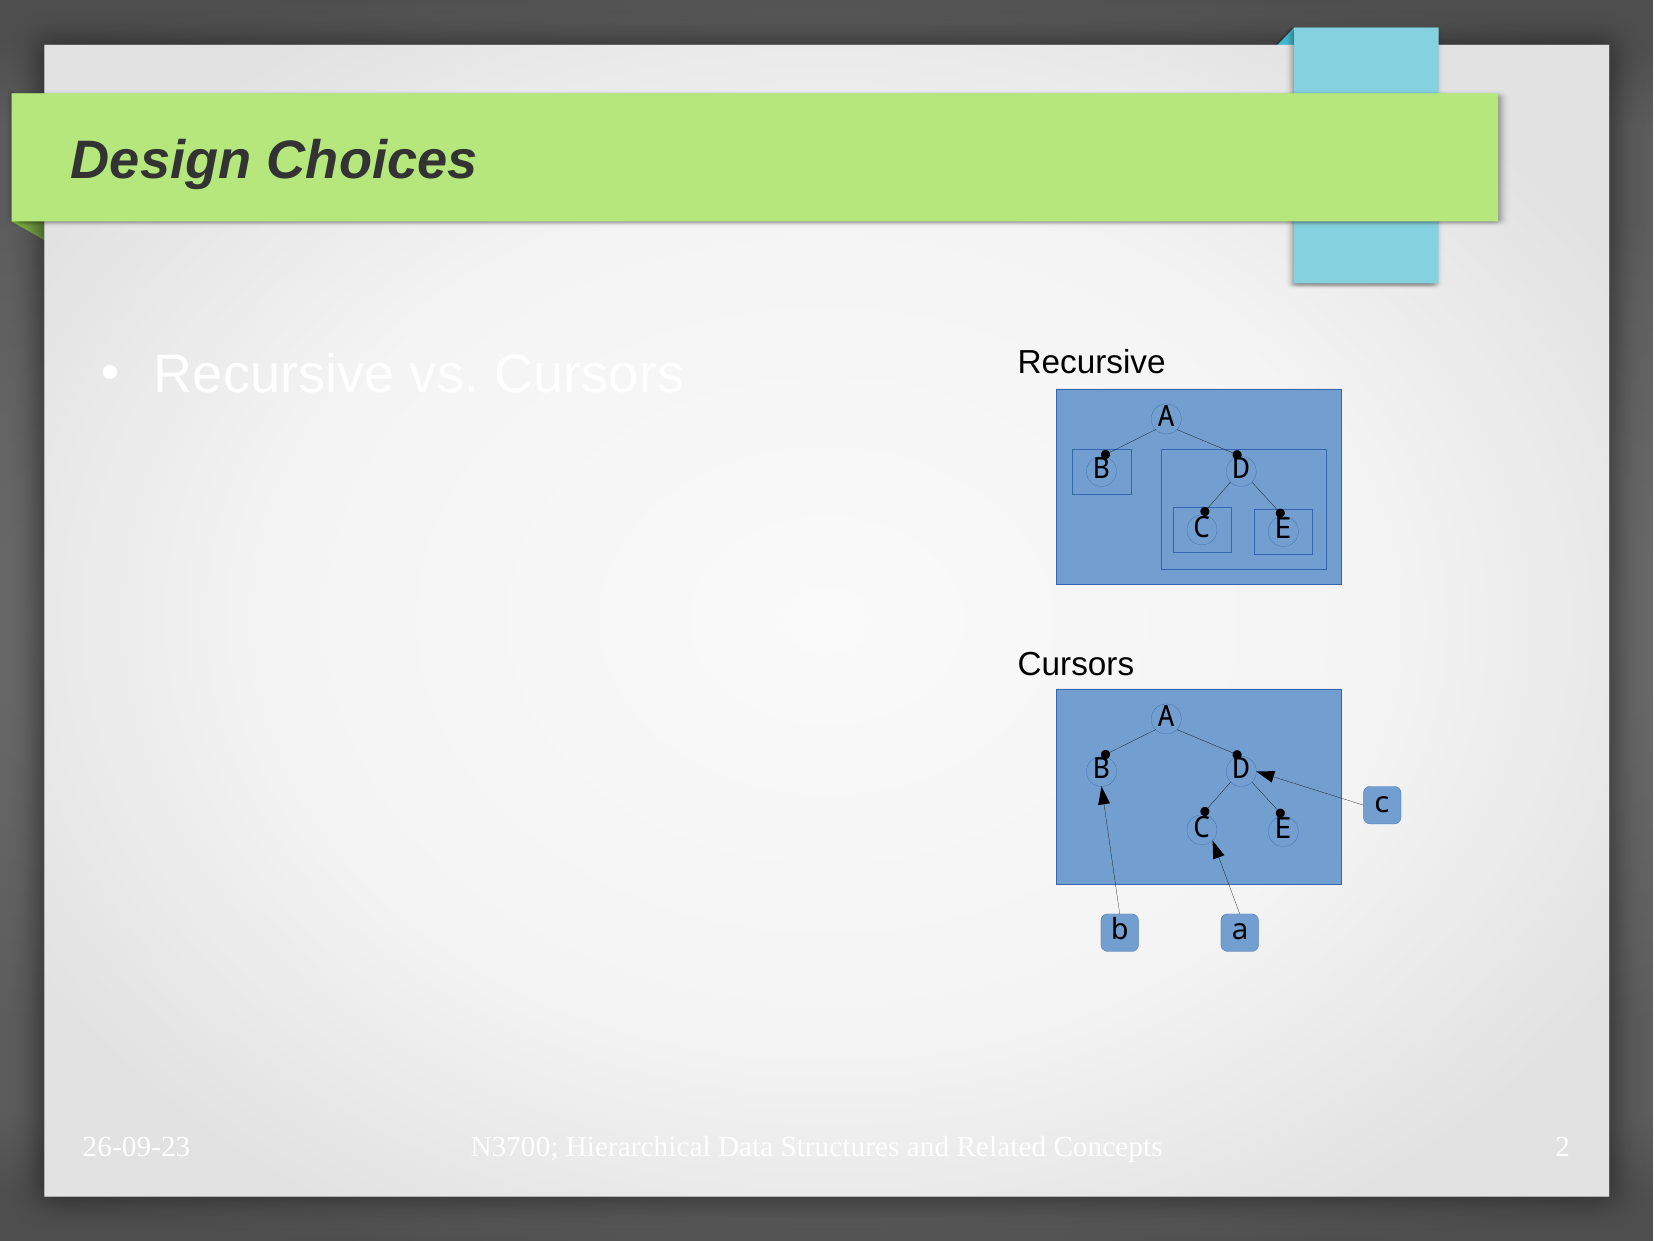

# Design Choices
Recursive vs. Cursors
N3700; Hierarchical Data Structures and Related Concepts
2